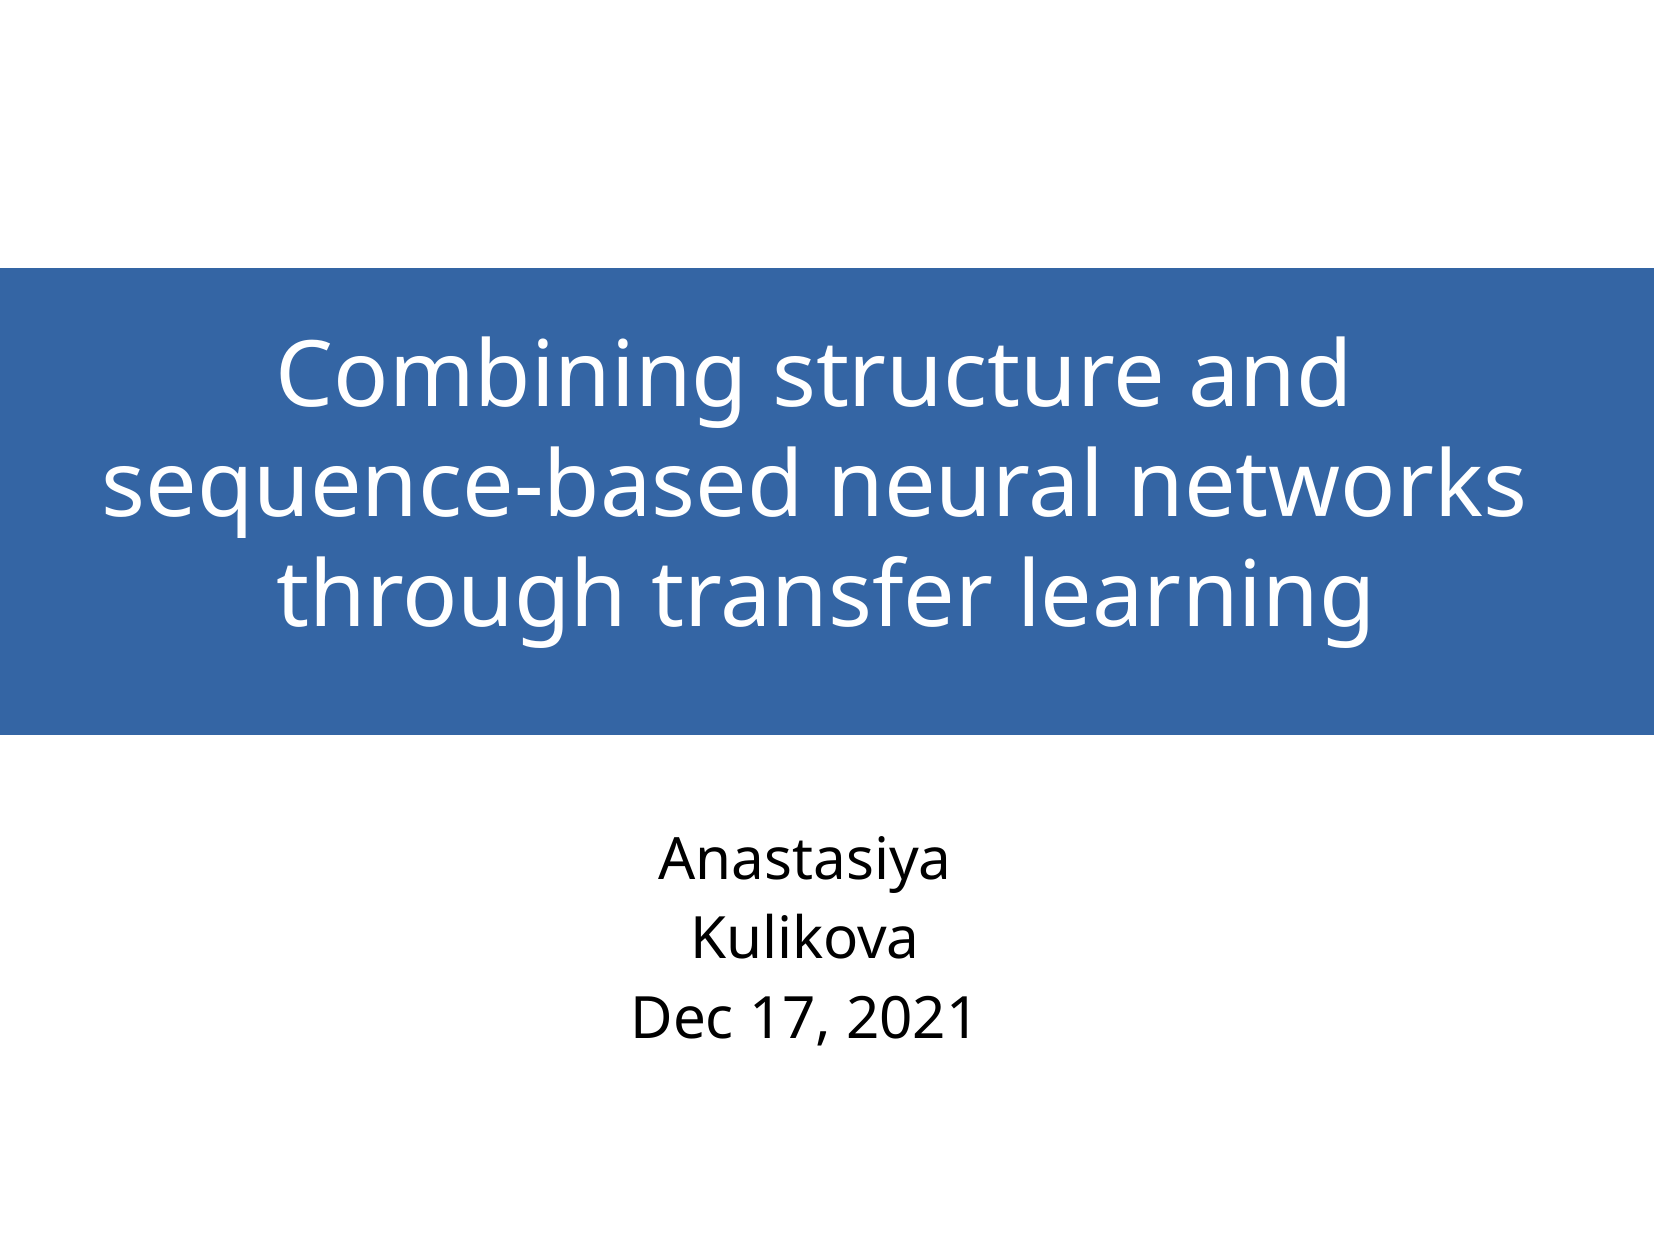

Combining structure and
sequence-based neural networks
through transfer learning
Anastasiya Kulikova
Dec 17, 2021